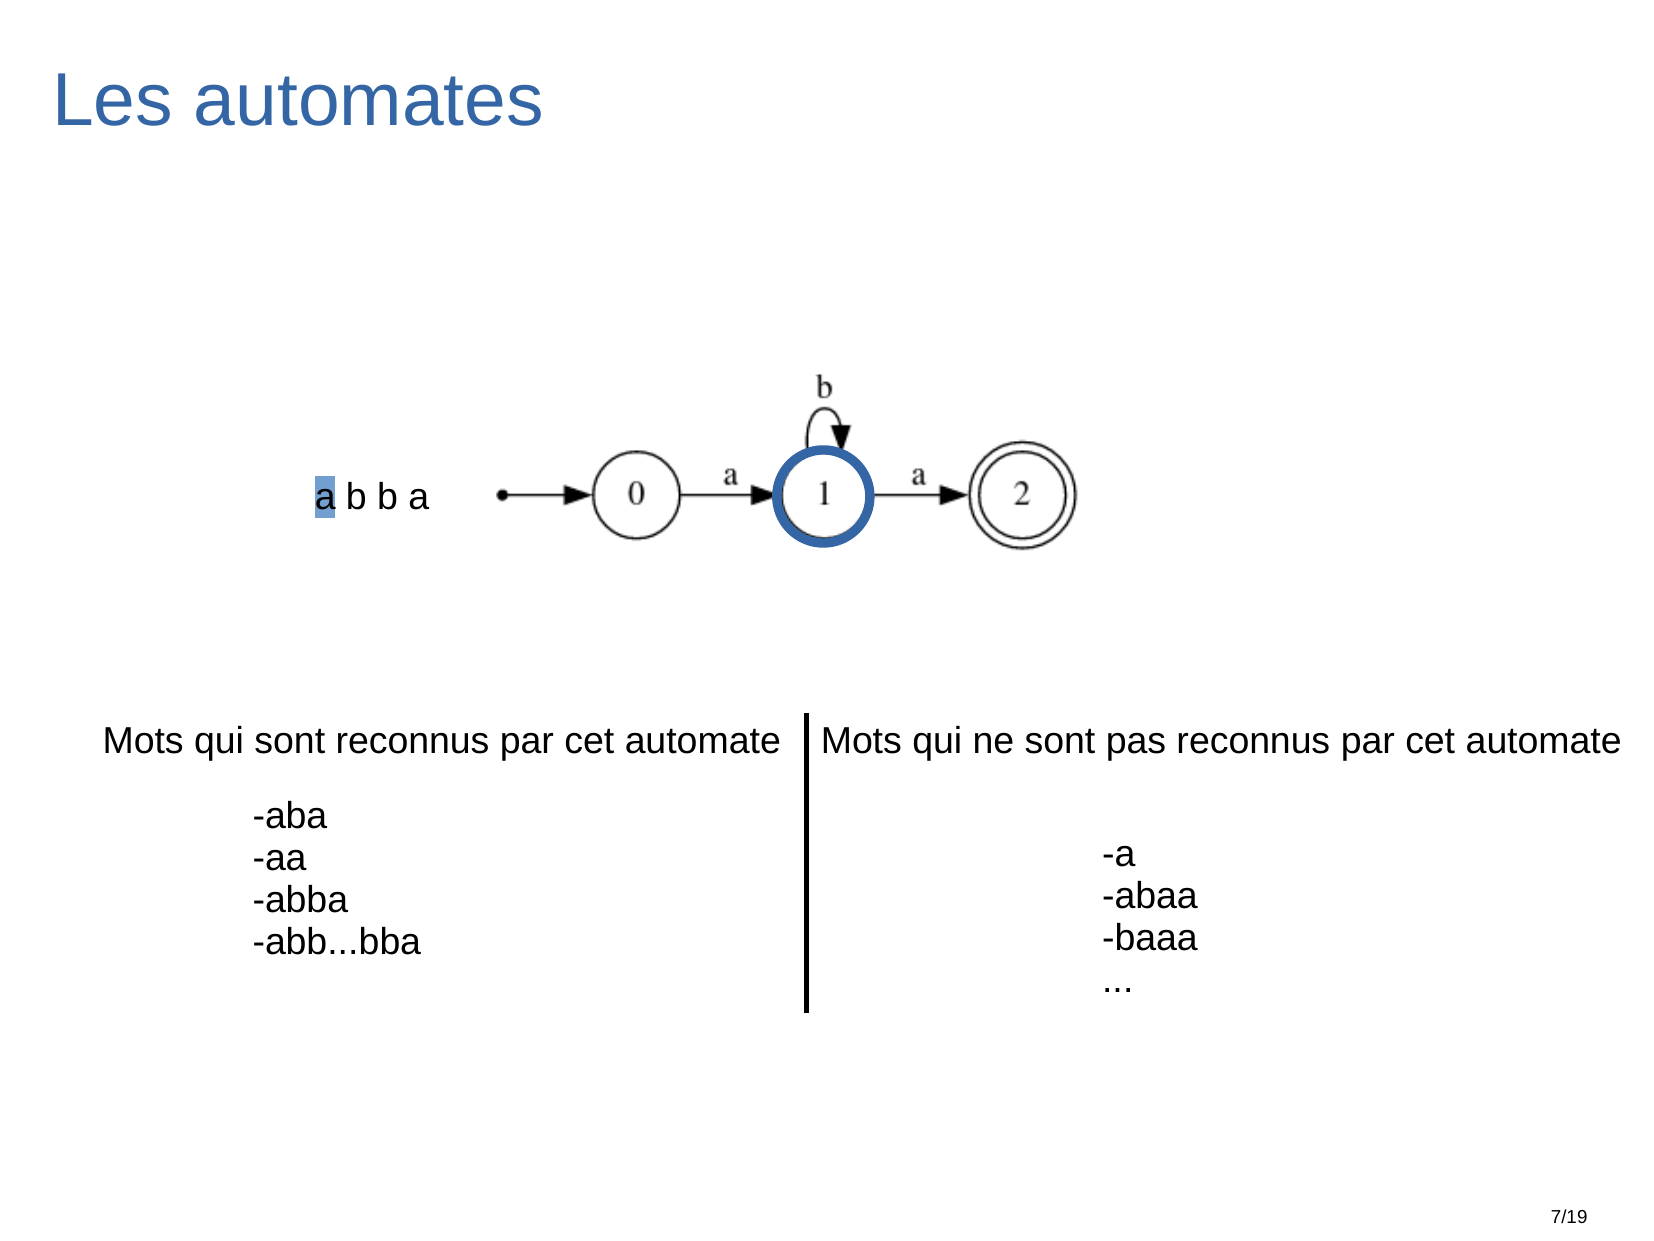

Les automates
a b b a
Mots qui sont reconnus par cet automate
Mots qui ne sont pas reconnus par cet automate
-aba
-aa
-abba
-abb...bba
-a
-abaa
-baaa
...
7/19